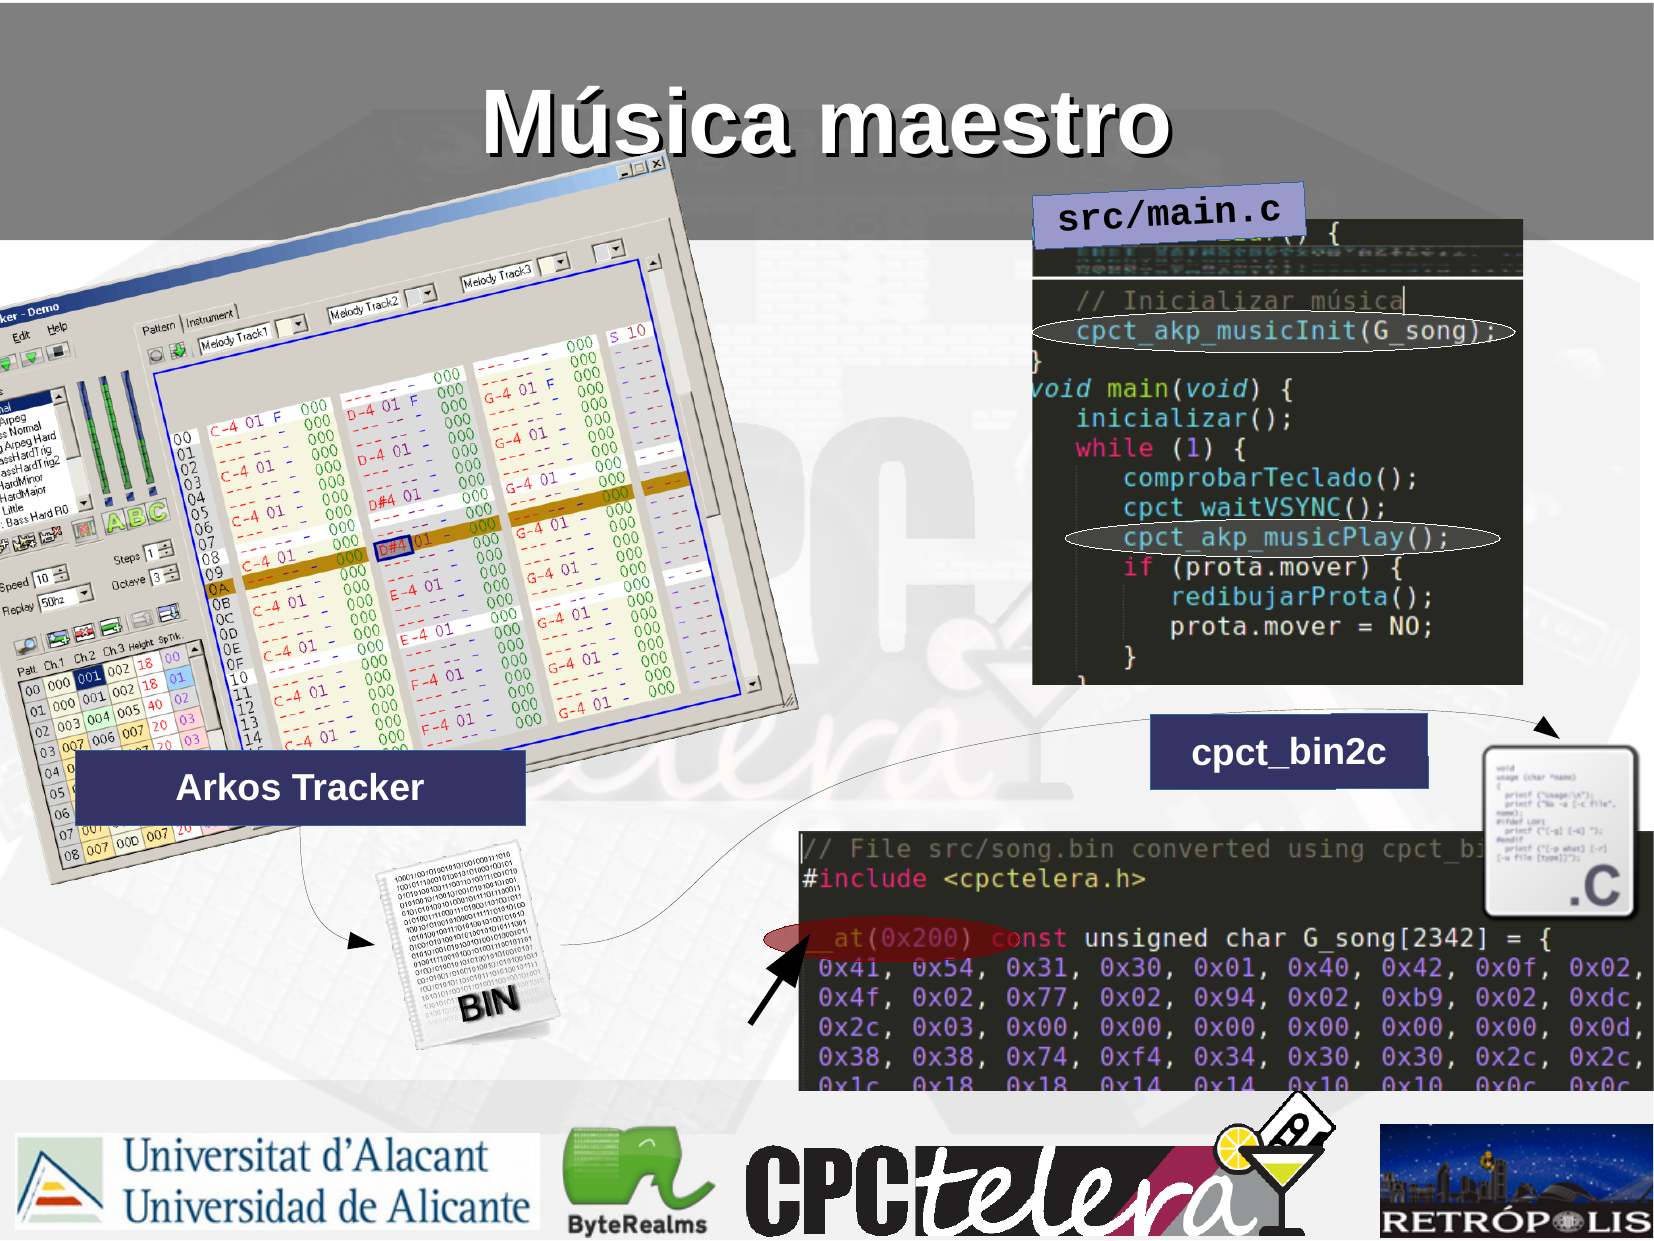

# Música maestro
src/main.c
cpct_bin2c
Arkos Tracker